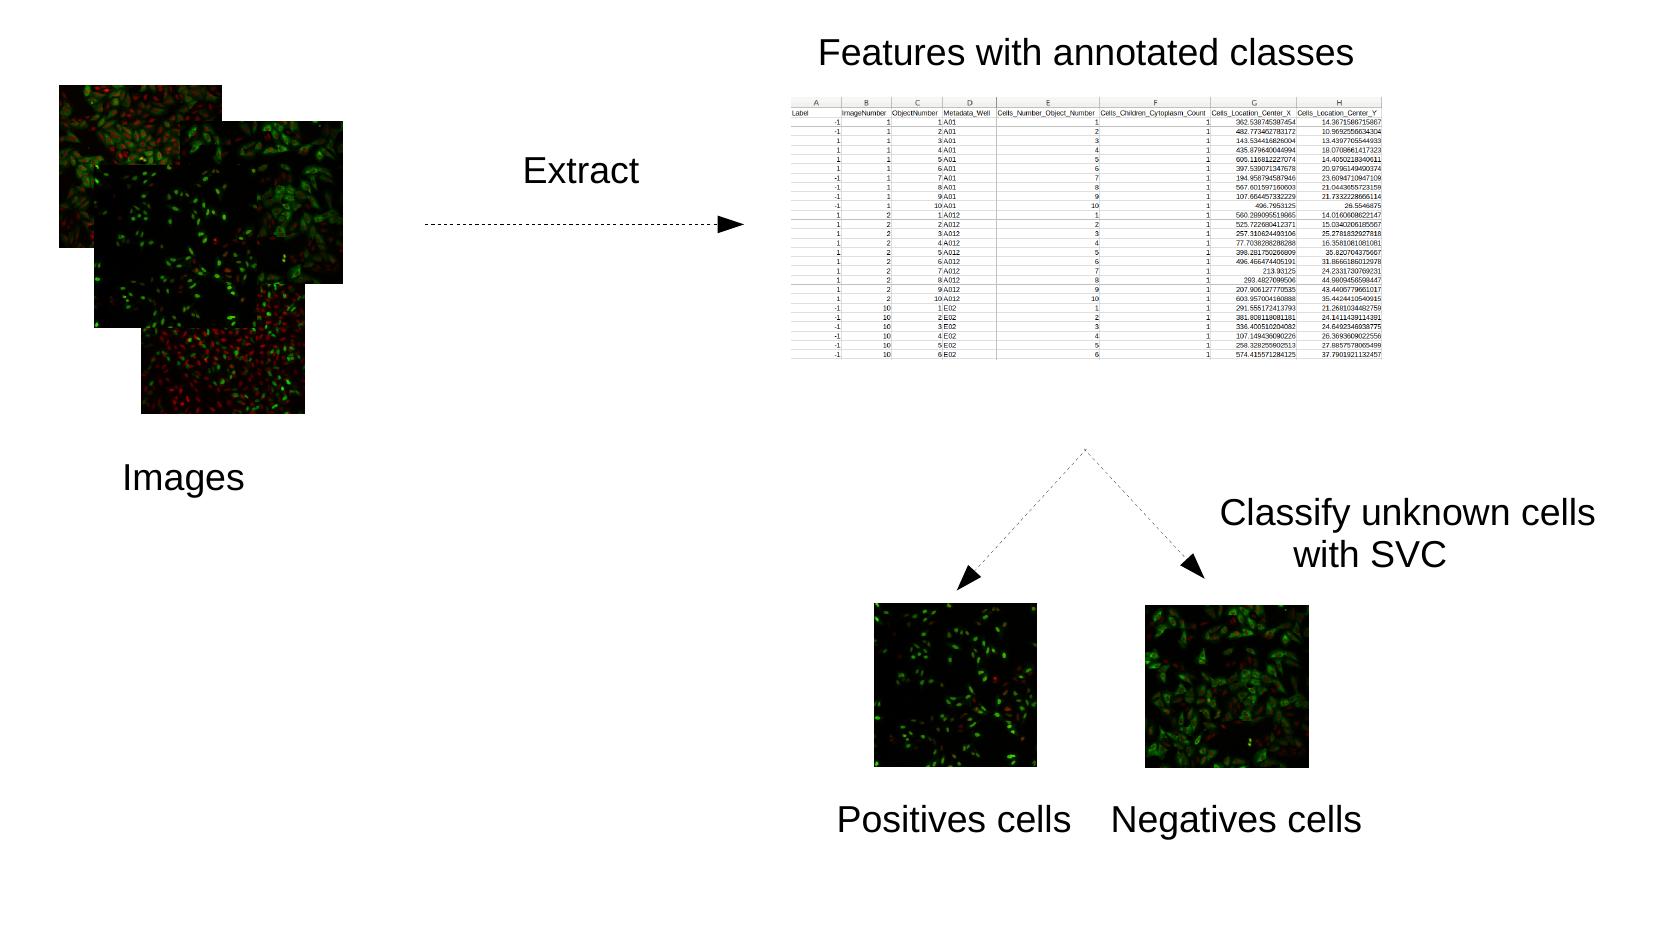

Features with annotated classes
Extract
Images
Classify unknown cells
	with SVC
Positives cells
Negatives cells